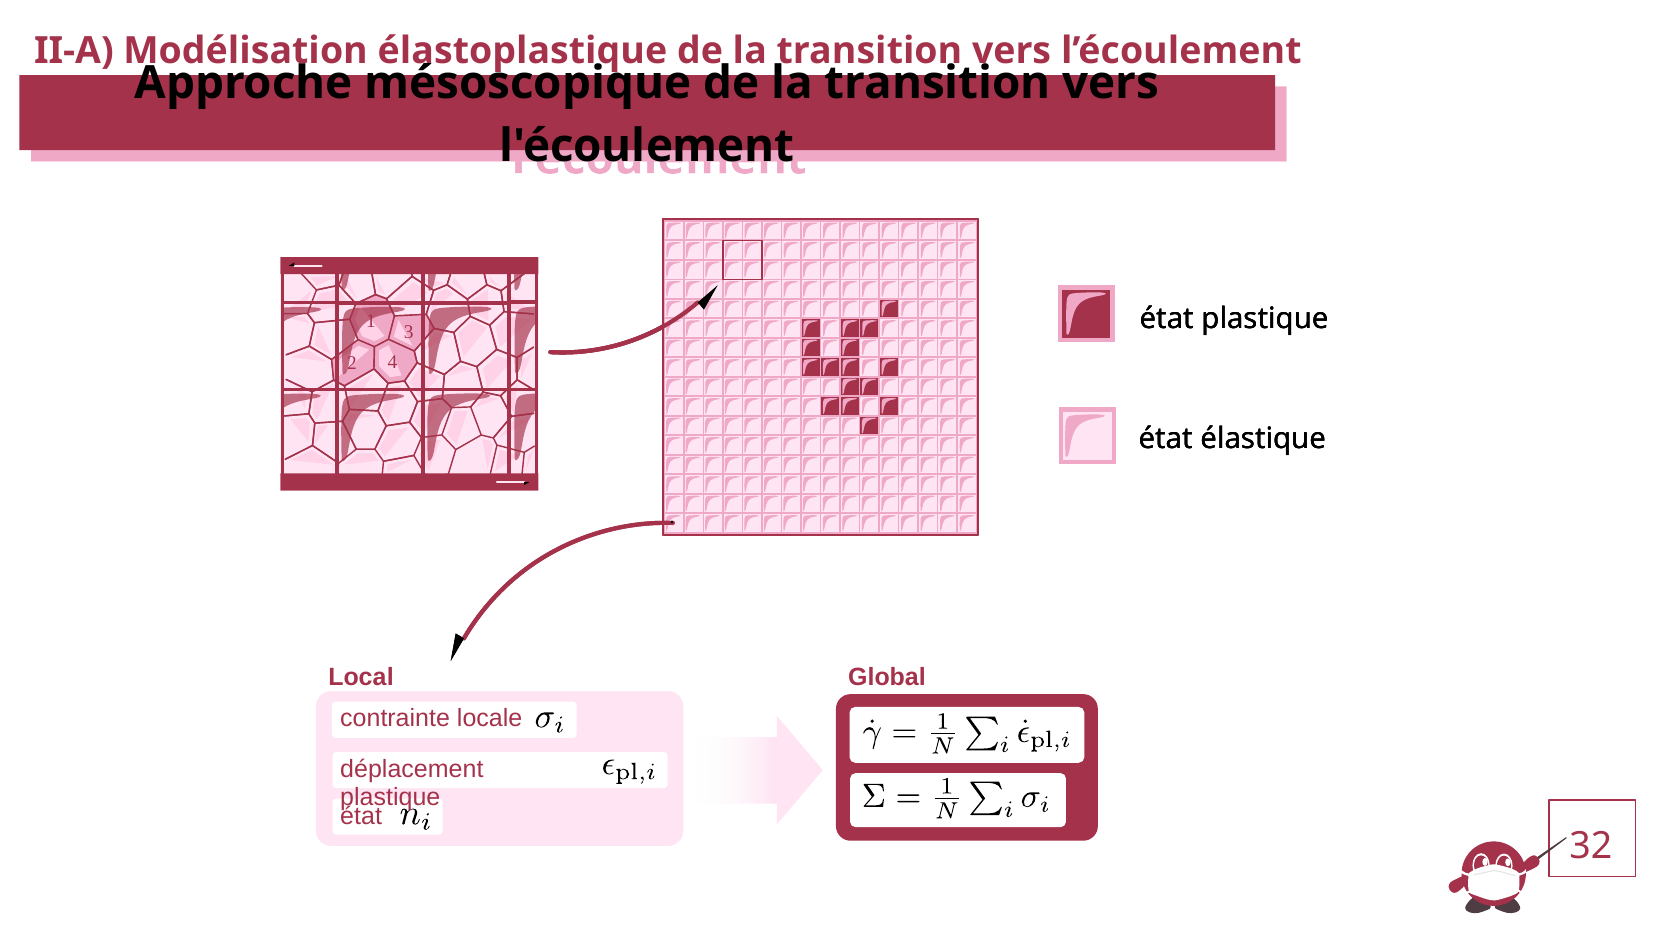

II-A) Modélisation élastoplastique de la transition vers l’écoulement
Approche mésoscopique de la transition vers l'écoulement
Local
Global
contrainte locale
déplacement plastique
état